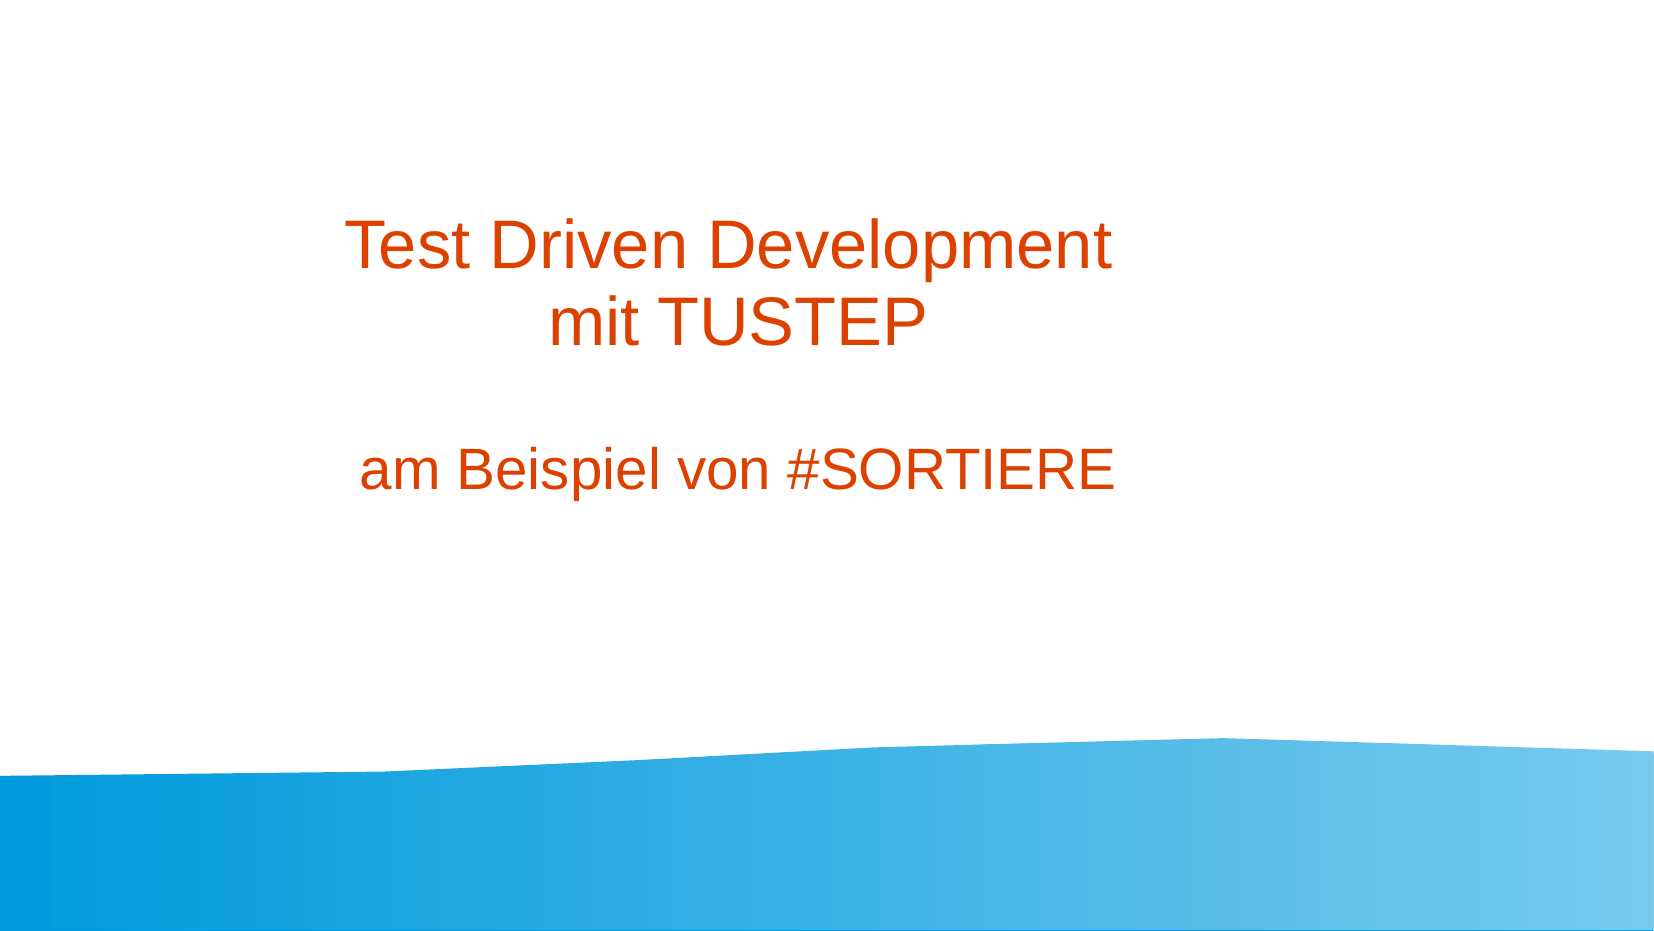

# Test Driven Development mit TUSTEP am Beispiel von #SORTIERE